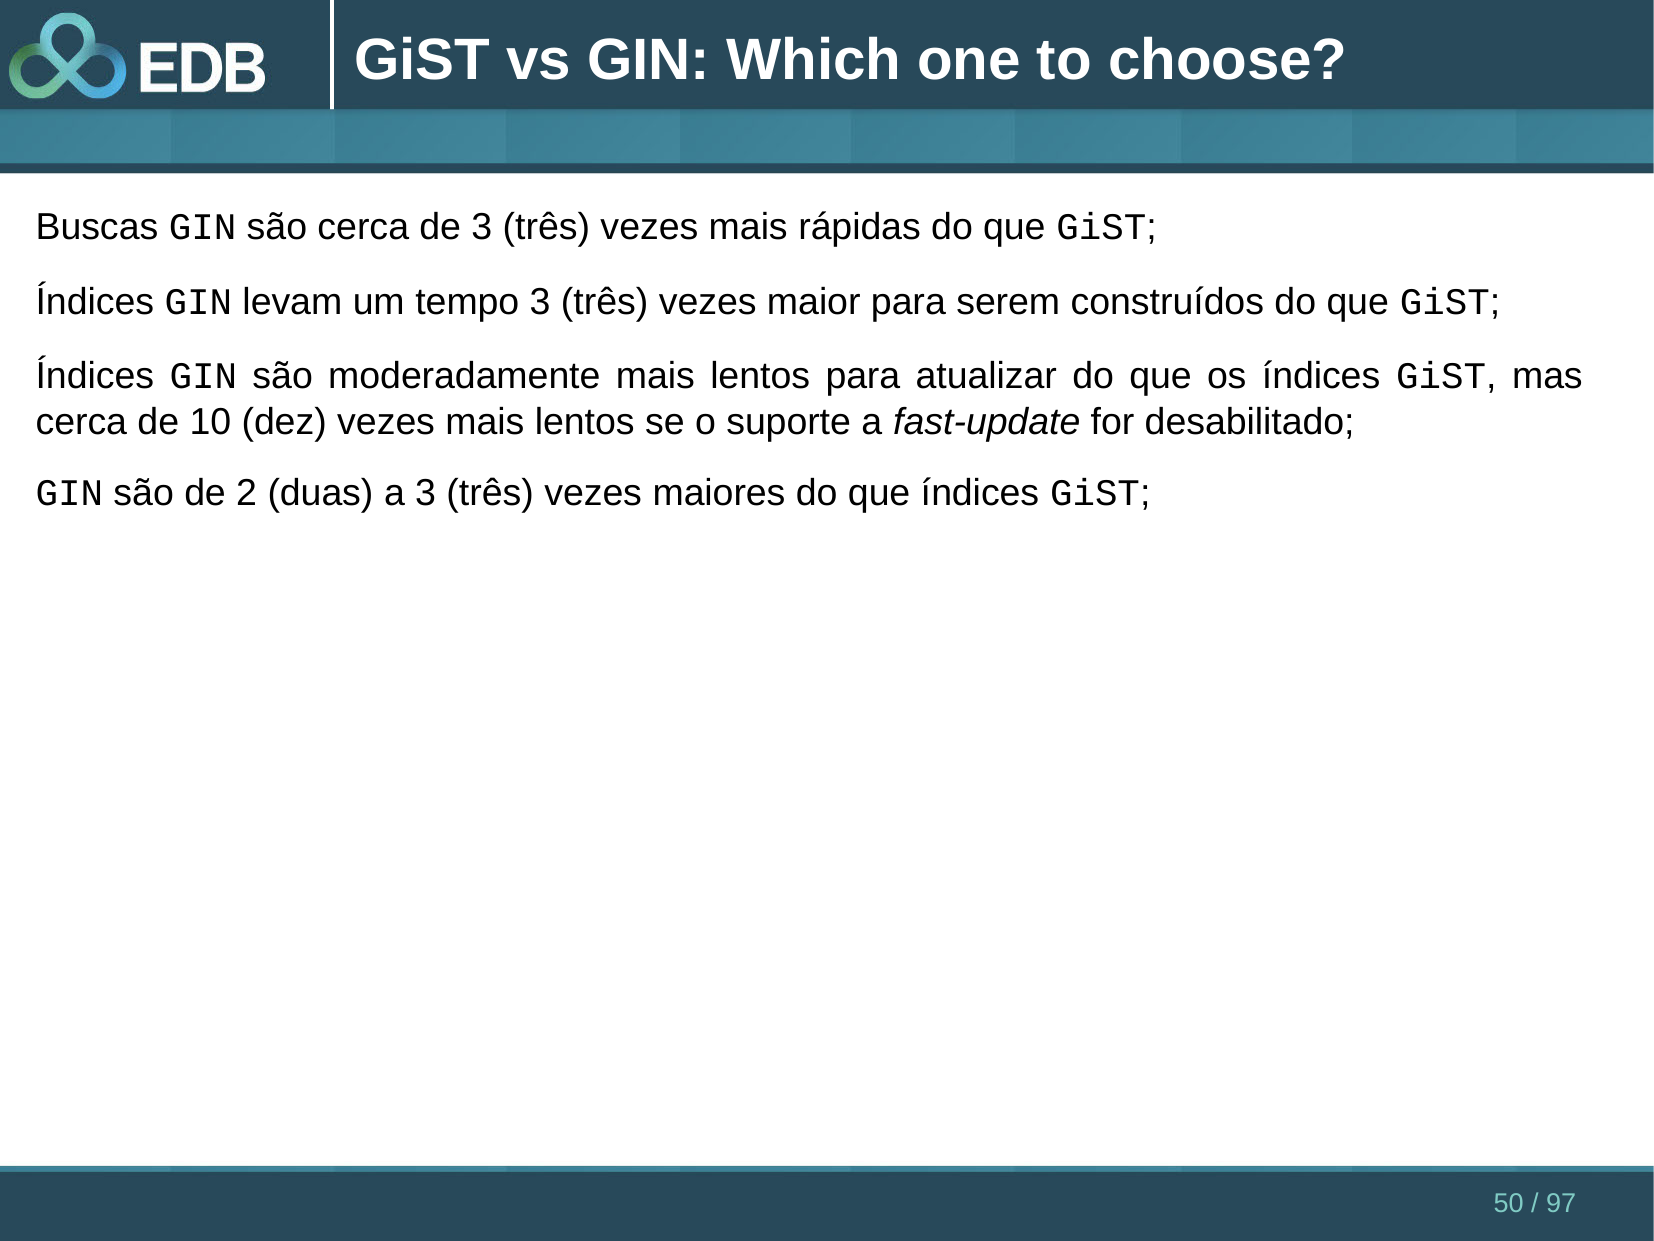

# GiST vs GIN: Which one to choose?
Buscas GIN são cerca de 3 (três) vezes mais rápidas do que GiST;
Índices GIN levam um tempo 3 (três) vezes maior para serem construídos do que GiST;
Índices GIN são moderadamente mais lentos para atualizar do que os índices GiST, mas cerca de 10 (dez) vezes mais lentos se o suporte a fast-update for desabilitado;
GIN são de 2 (duas) a 3 (três) vezes maiores do que índices GiST;